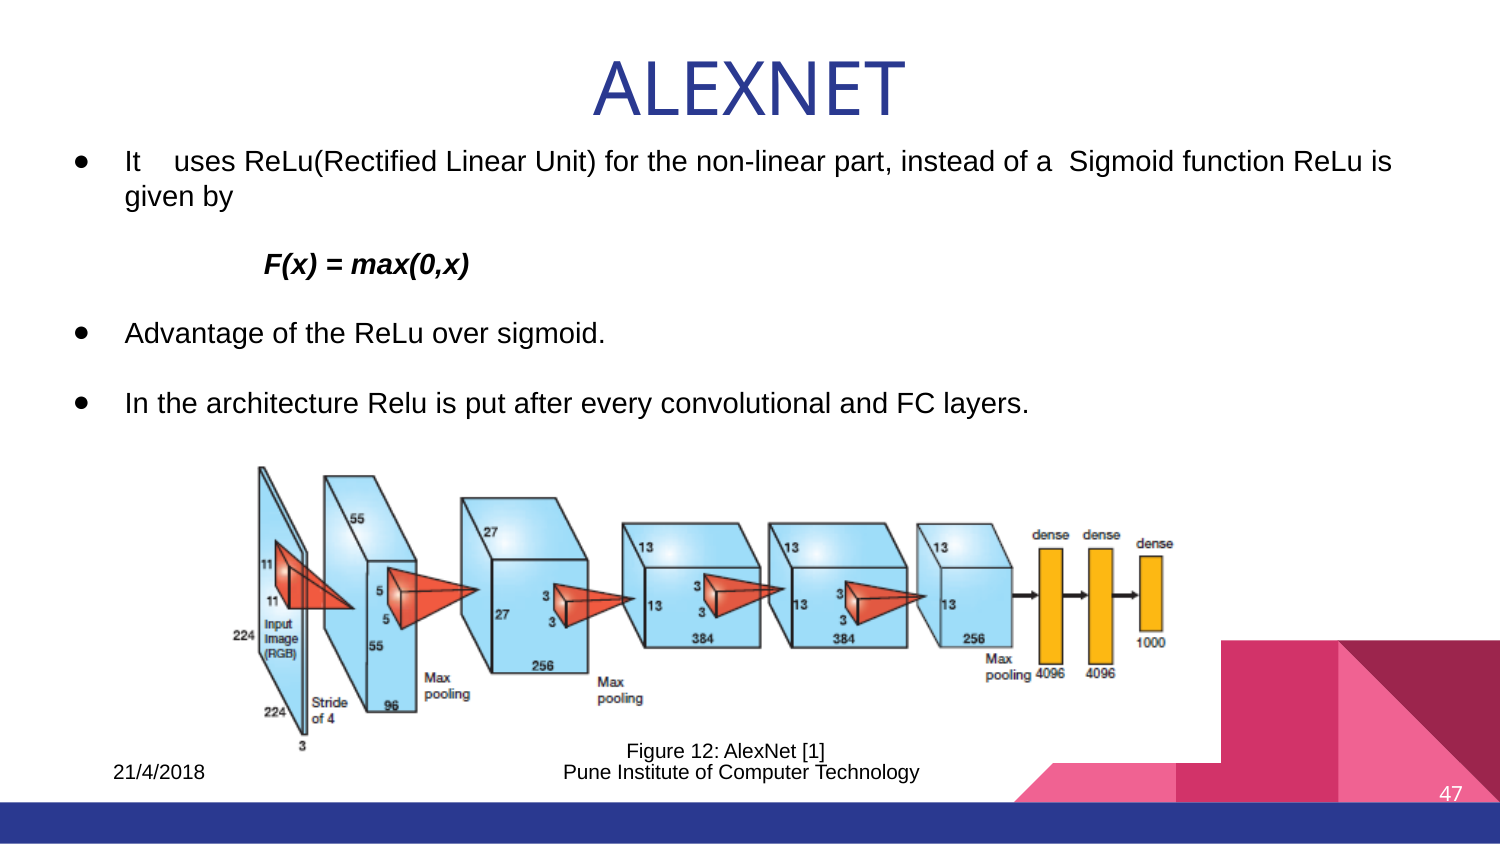

# ALEXNET
It uses ReLu(Rectified Linear Unit) for the non-linear part, instead of a Sigmoid function ReLu is given by
 F(x) = max(0,x)
Advantage of the ReLu over sigmoid.
In the architecture Relu is put after every convolutional and FC layers.
Figure 12: AlexNet [1]